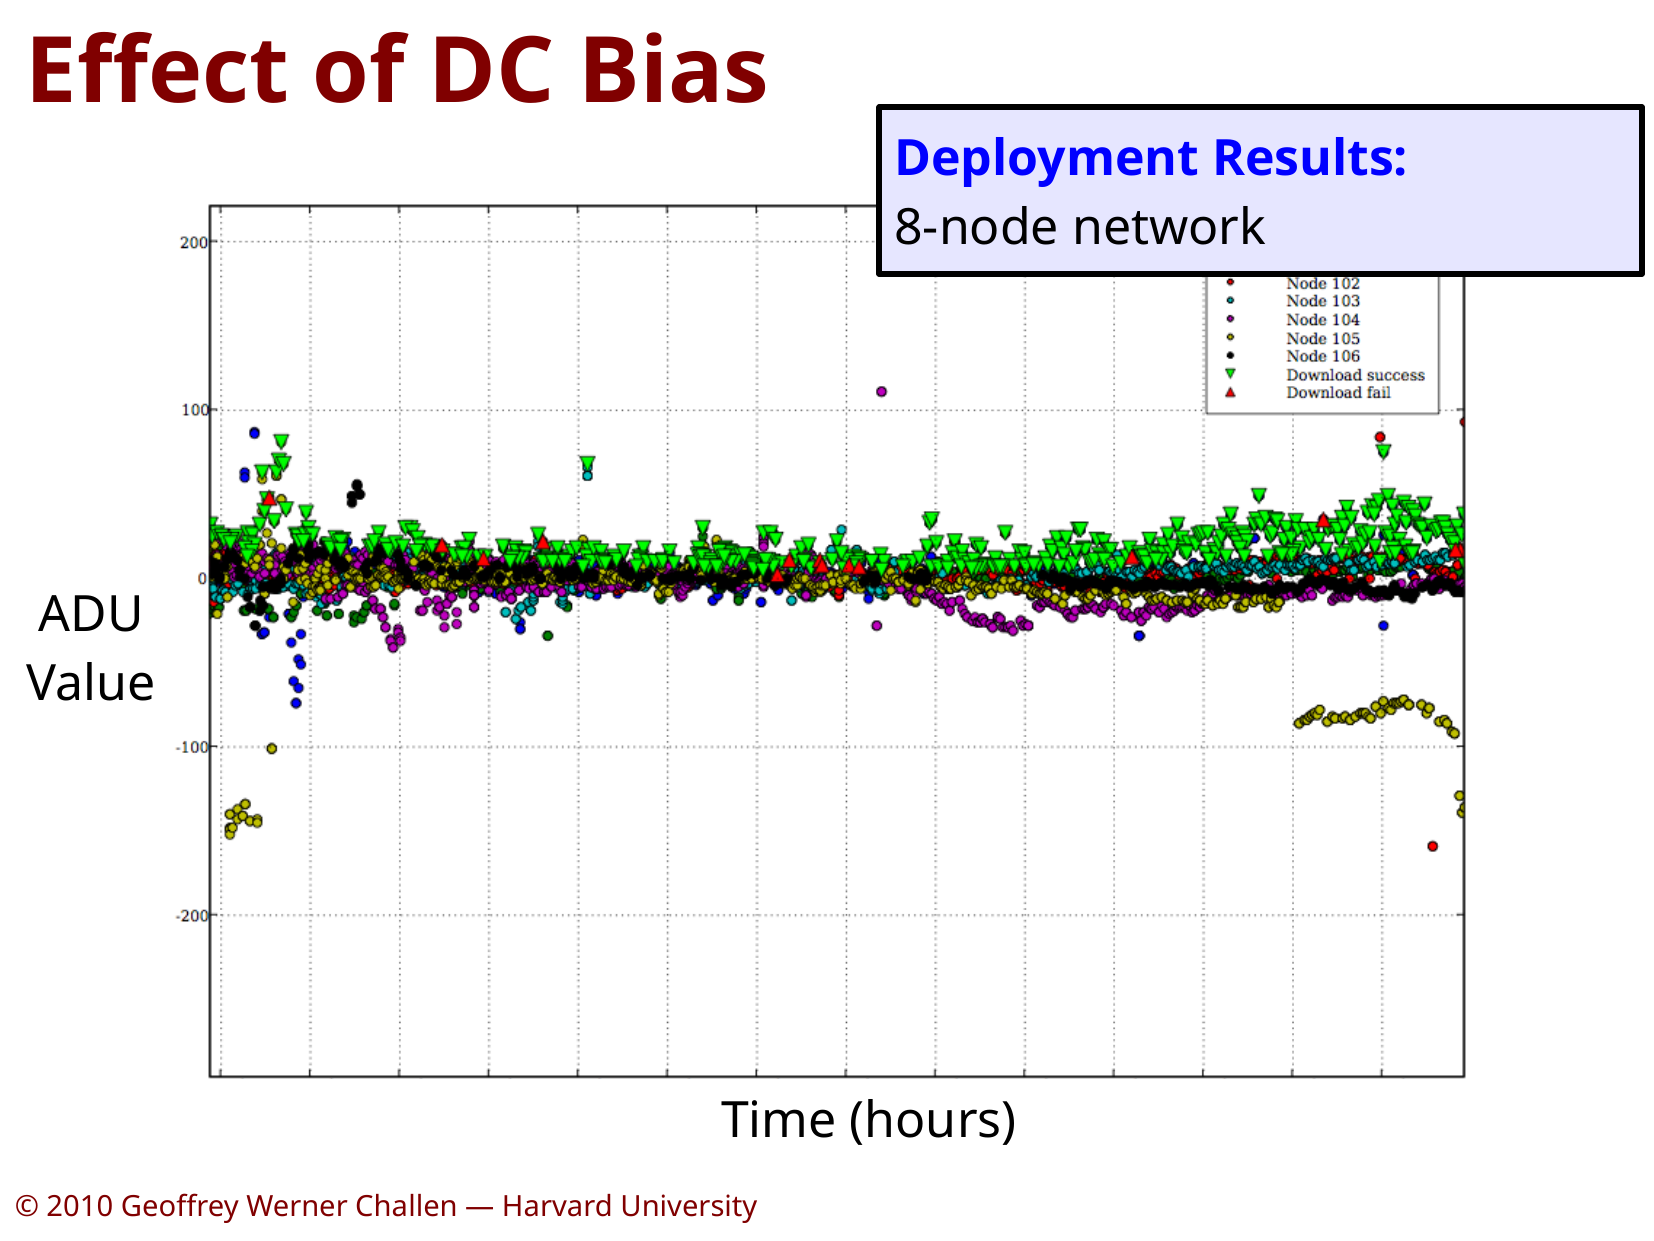

# Effect of DC Bias
Deployment Results:
8-node network
ADU
Value
Time (hours)